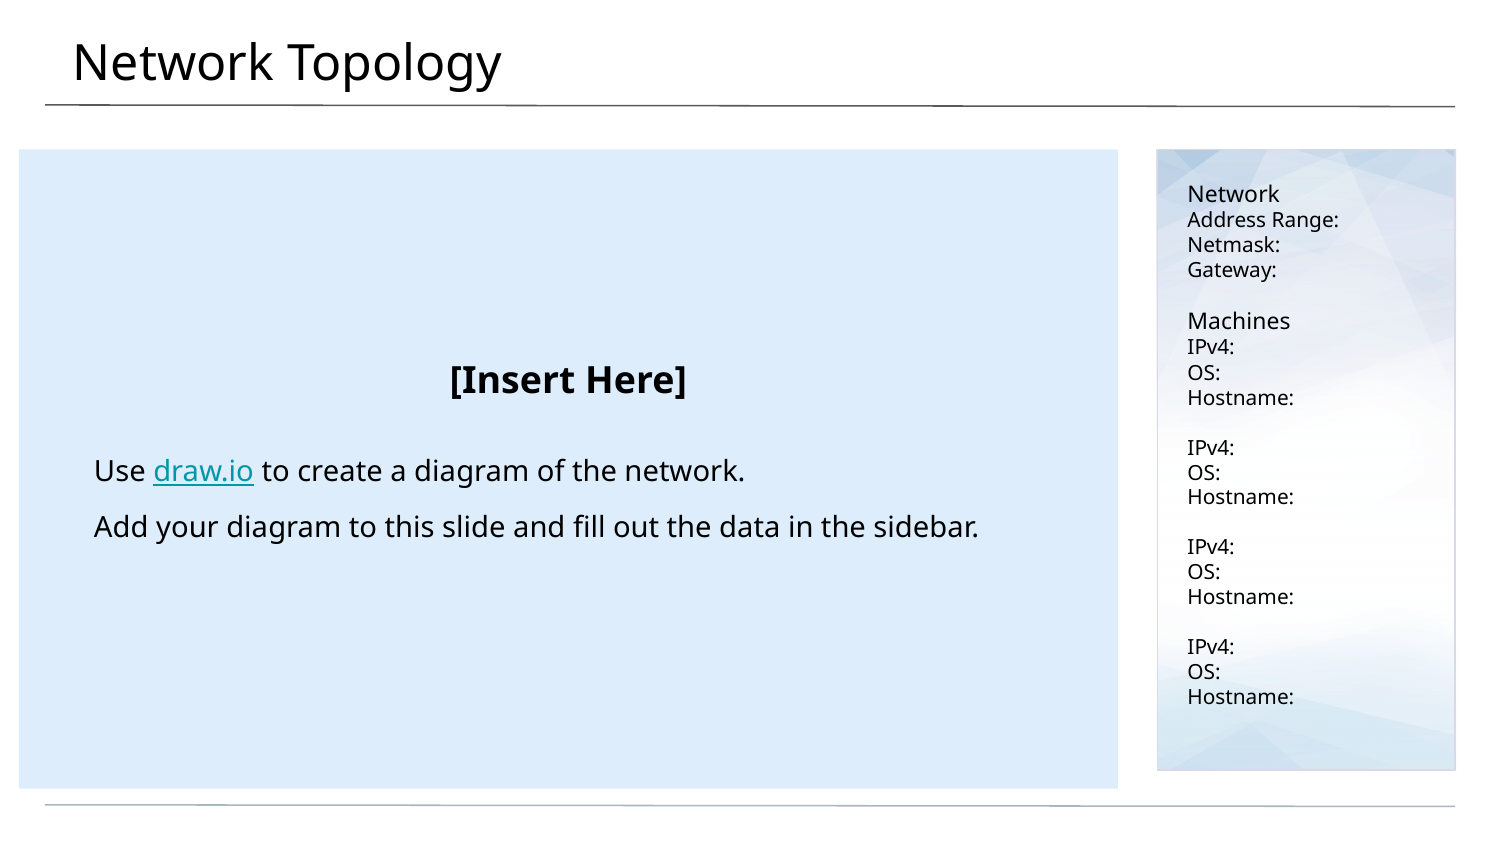

Network Topology
# [Insert Here]
Use draw.io to create a diagram of the network.
Add your diagram to this slide and fill out the data in the sidebar.
Network
Address Range:
Netmask:
Gateway:
Machines
IPv4:
OS:
Hostname:
IPv4:
OS:
Hostname:
IPv4:
OS:
Hostname:
IPv4:
OS:
Hostname: